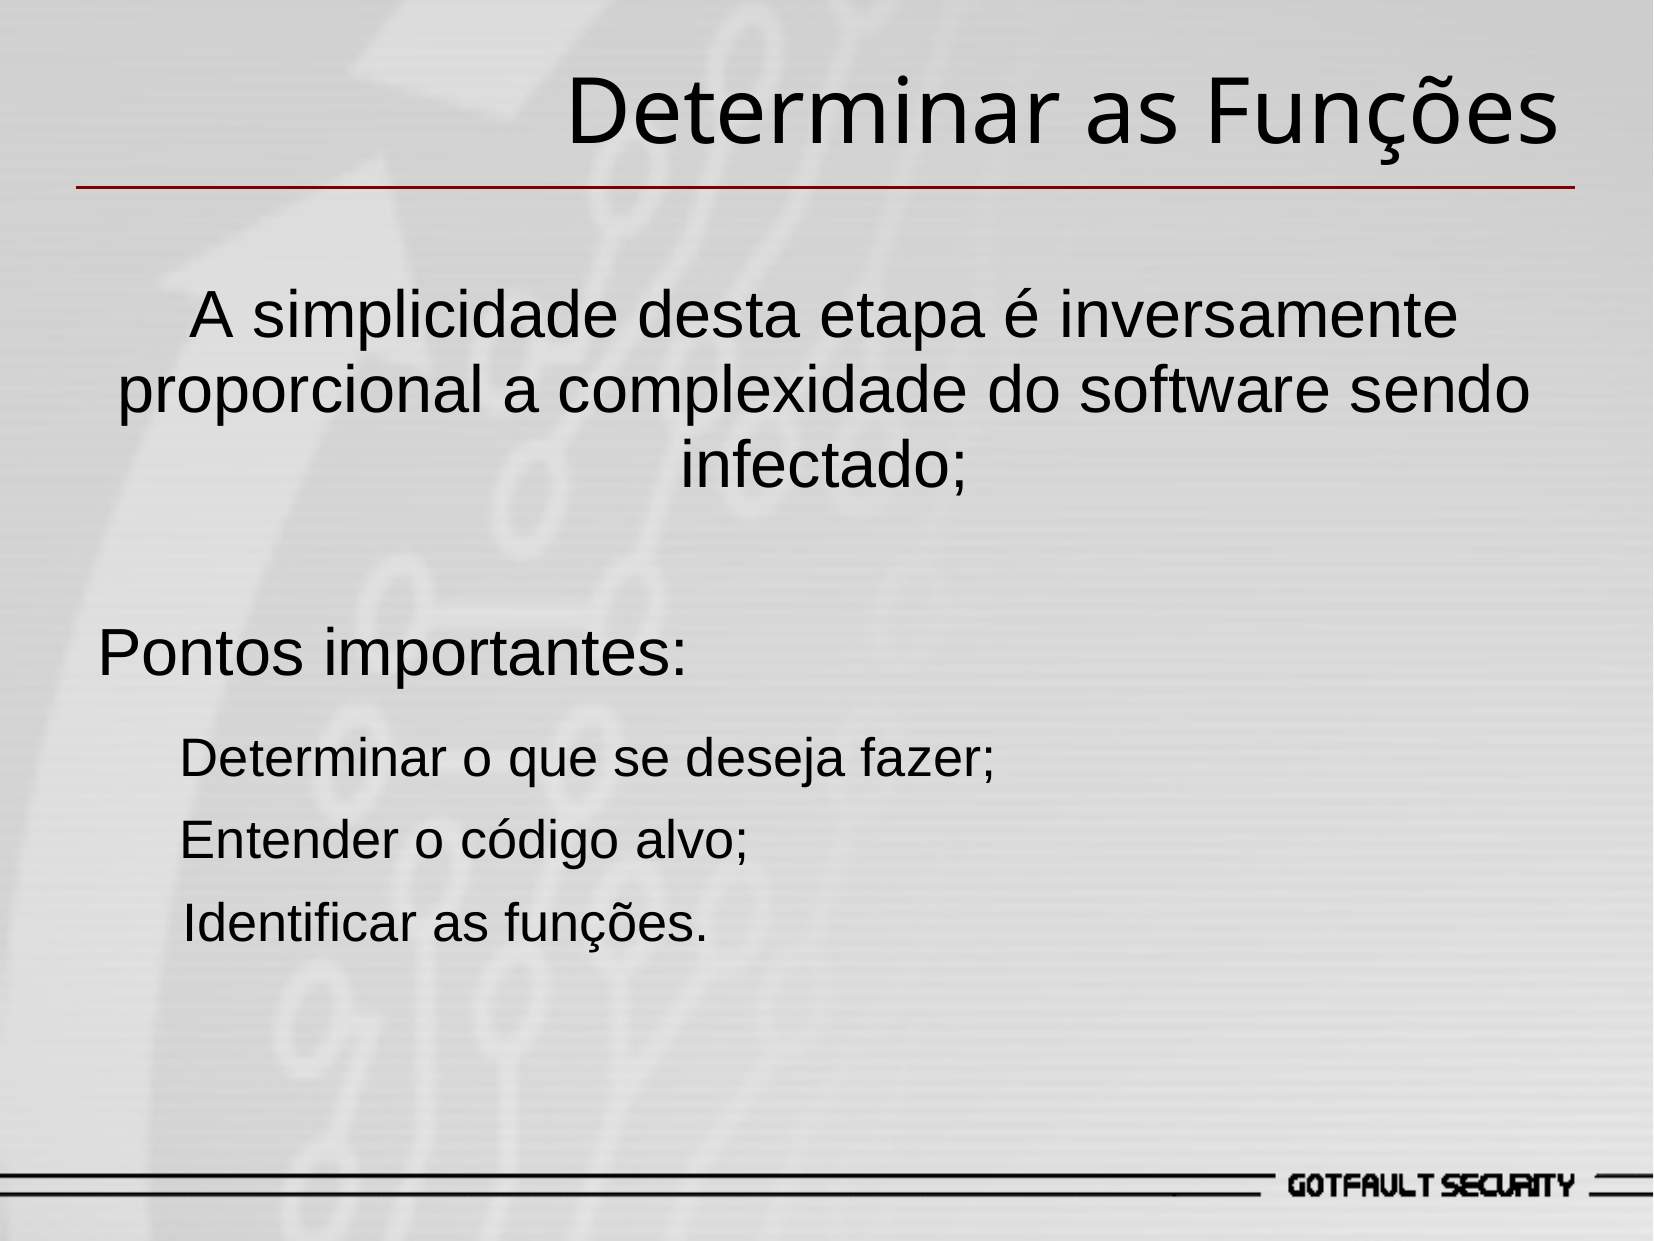

Determinar as Funções
A simplicidade desta etapa é inversamente proporcional a complexidade do software sendo infectado;
Pontos importantes:
 Determinar o que se deseja fazer;
 Entender o código alvo;
 Identificar as funções.